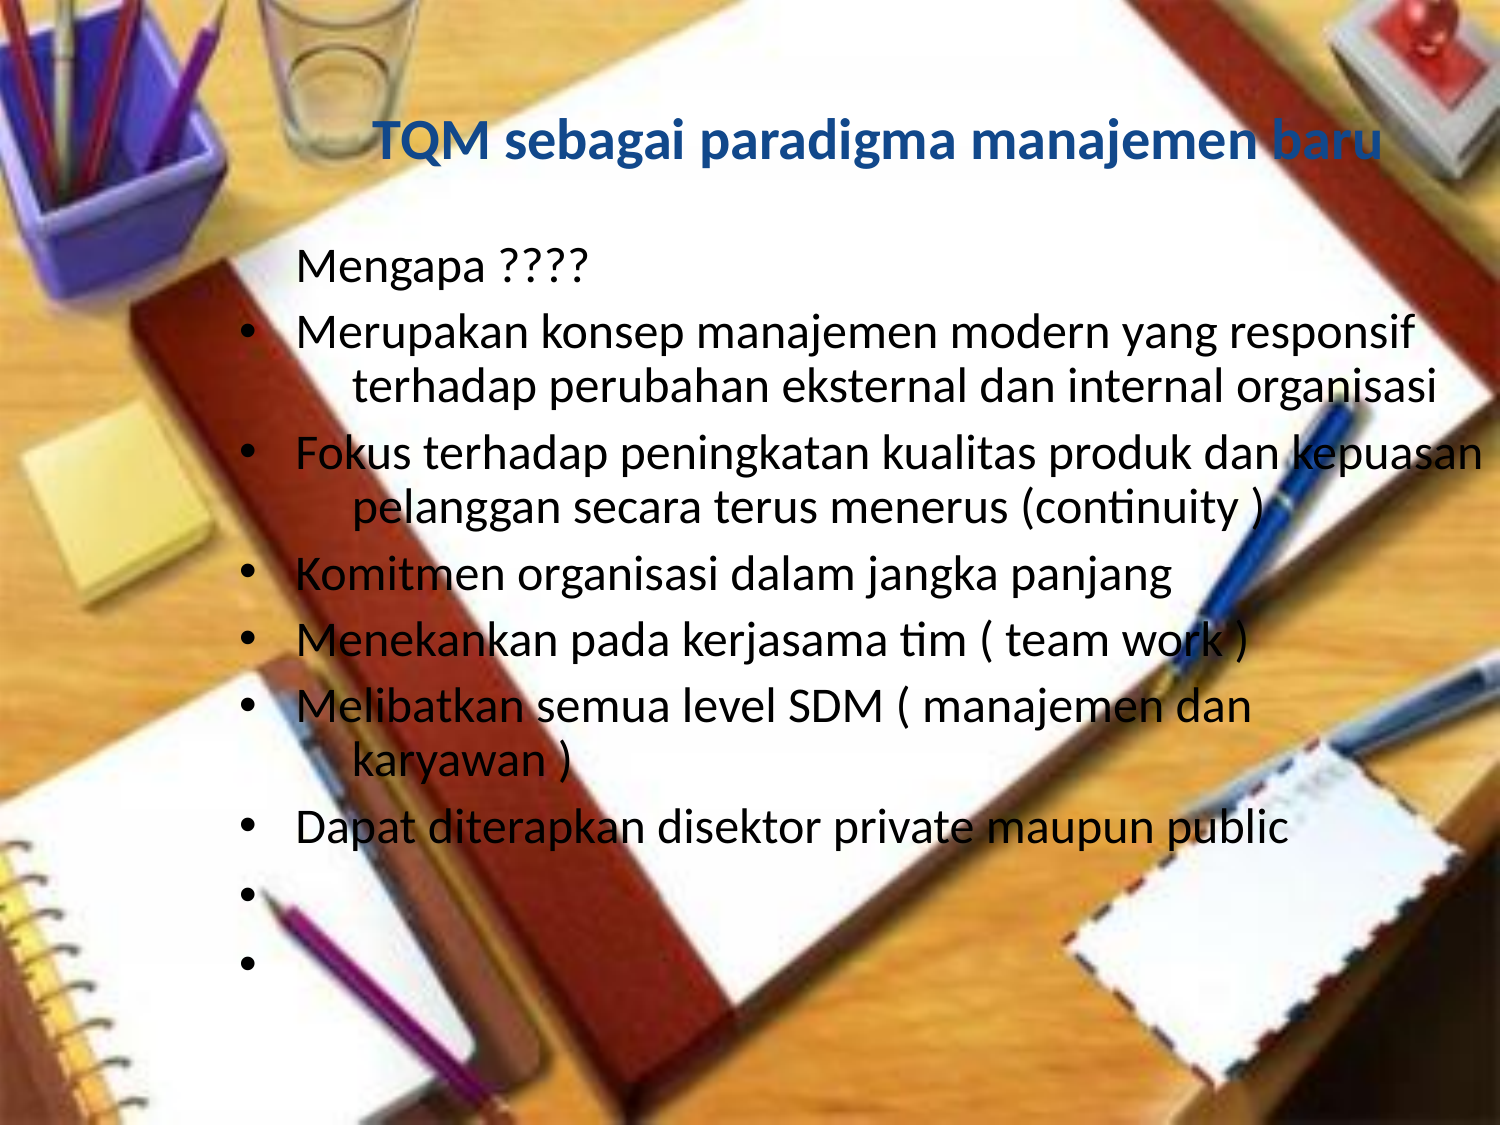

# TQM sebagai paradigma manajemen baru
Mengapa ????
Merupakan konsep manajemen modern yang responsif terhadap perubahan eksternal dan internal organisasi
Fokus terhadap peningkatan kualitas produk dan kepuasan pelanggan secara terus menerus (continuity )
Komitmen organisasi dalam jangka panjang
Menekankan pada kerjasama tim ( team work )
Melibatkan semua level SDM ( manajemen dan karyawan )
Dapat diterapkan disektor private maupun public